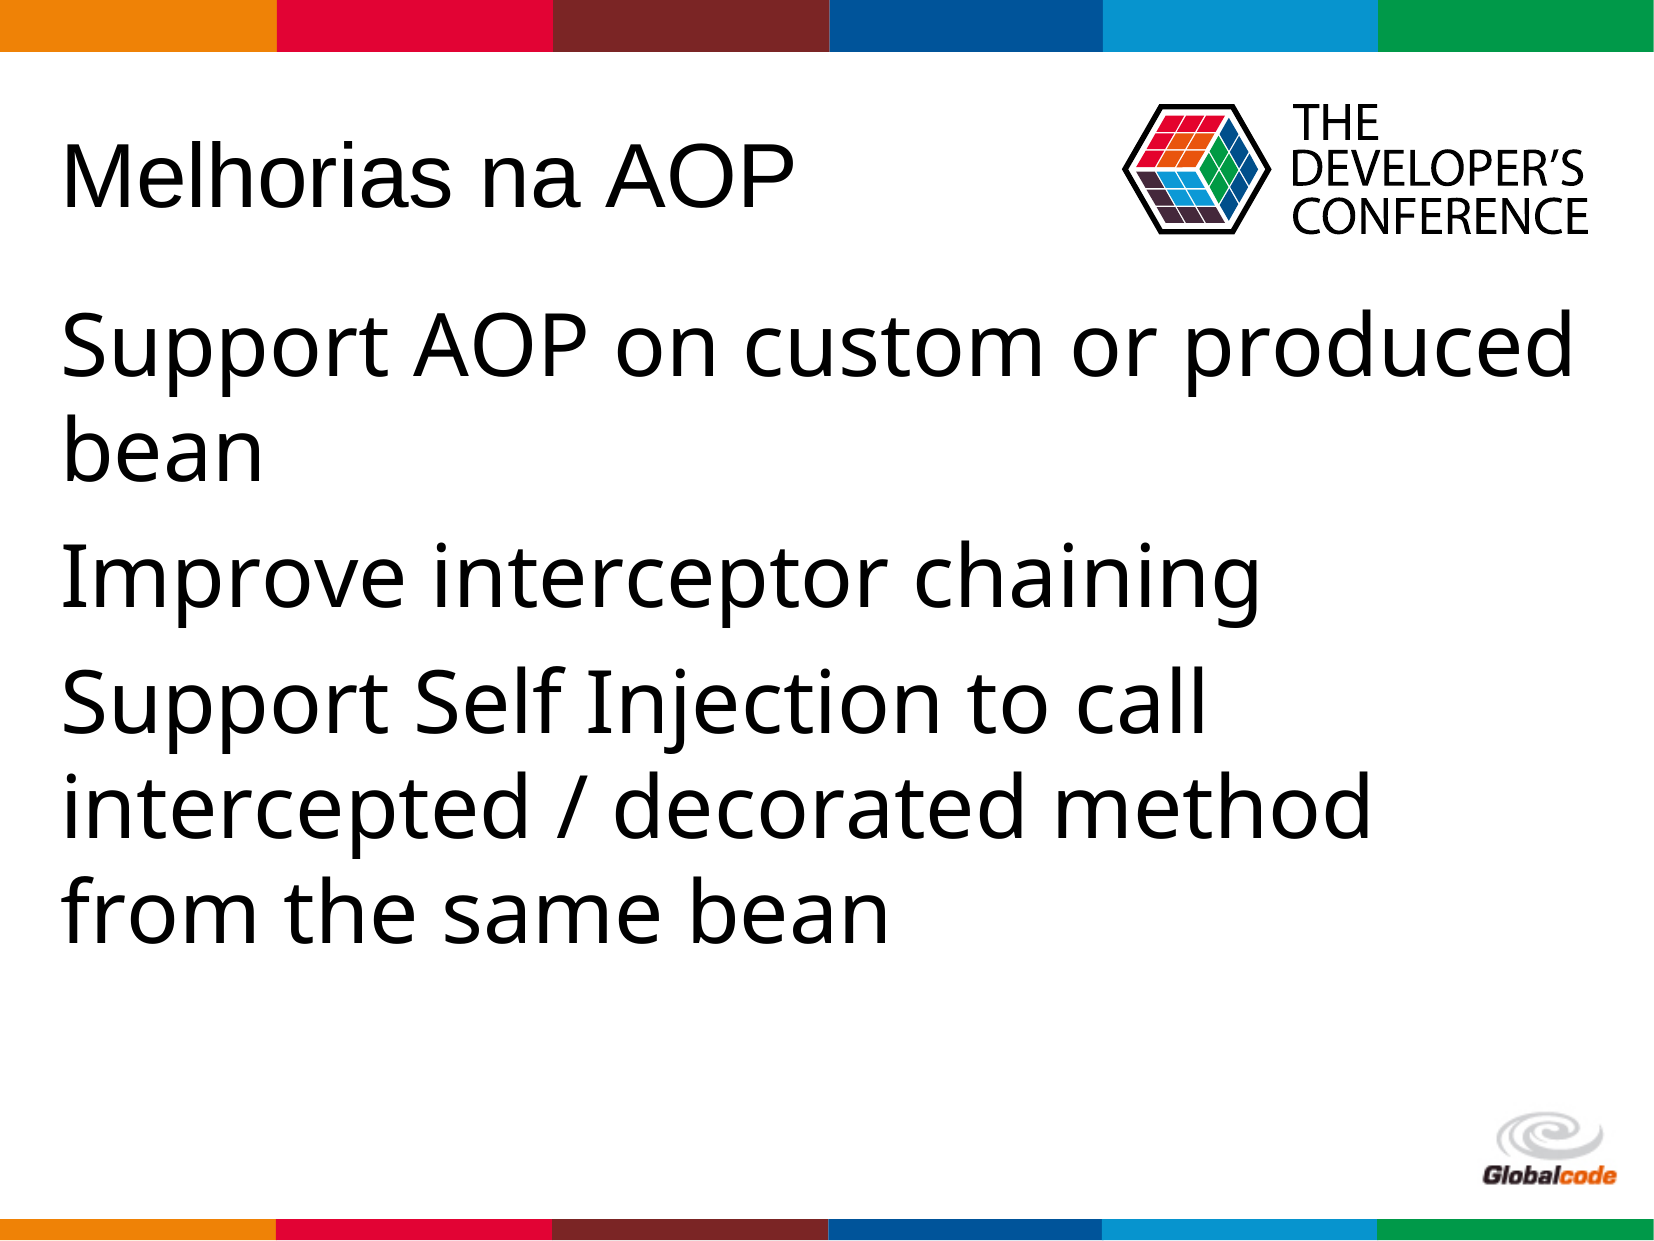

# Melhorias na AOP
Support AOP on custom or produced bean
Improve interceptor chaining
Support Self Injection to call intercepted / decorated method from the same bean